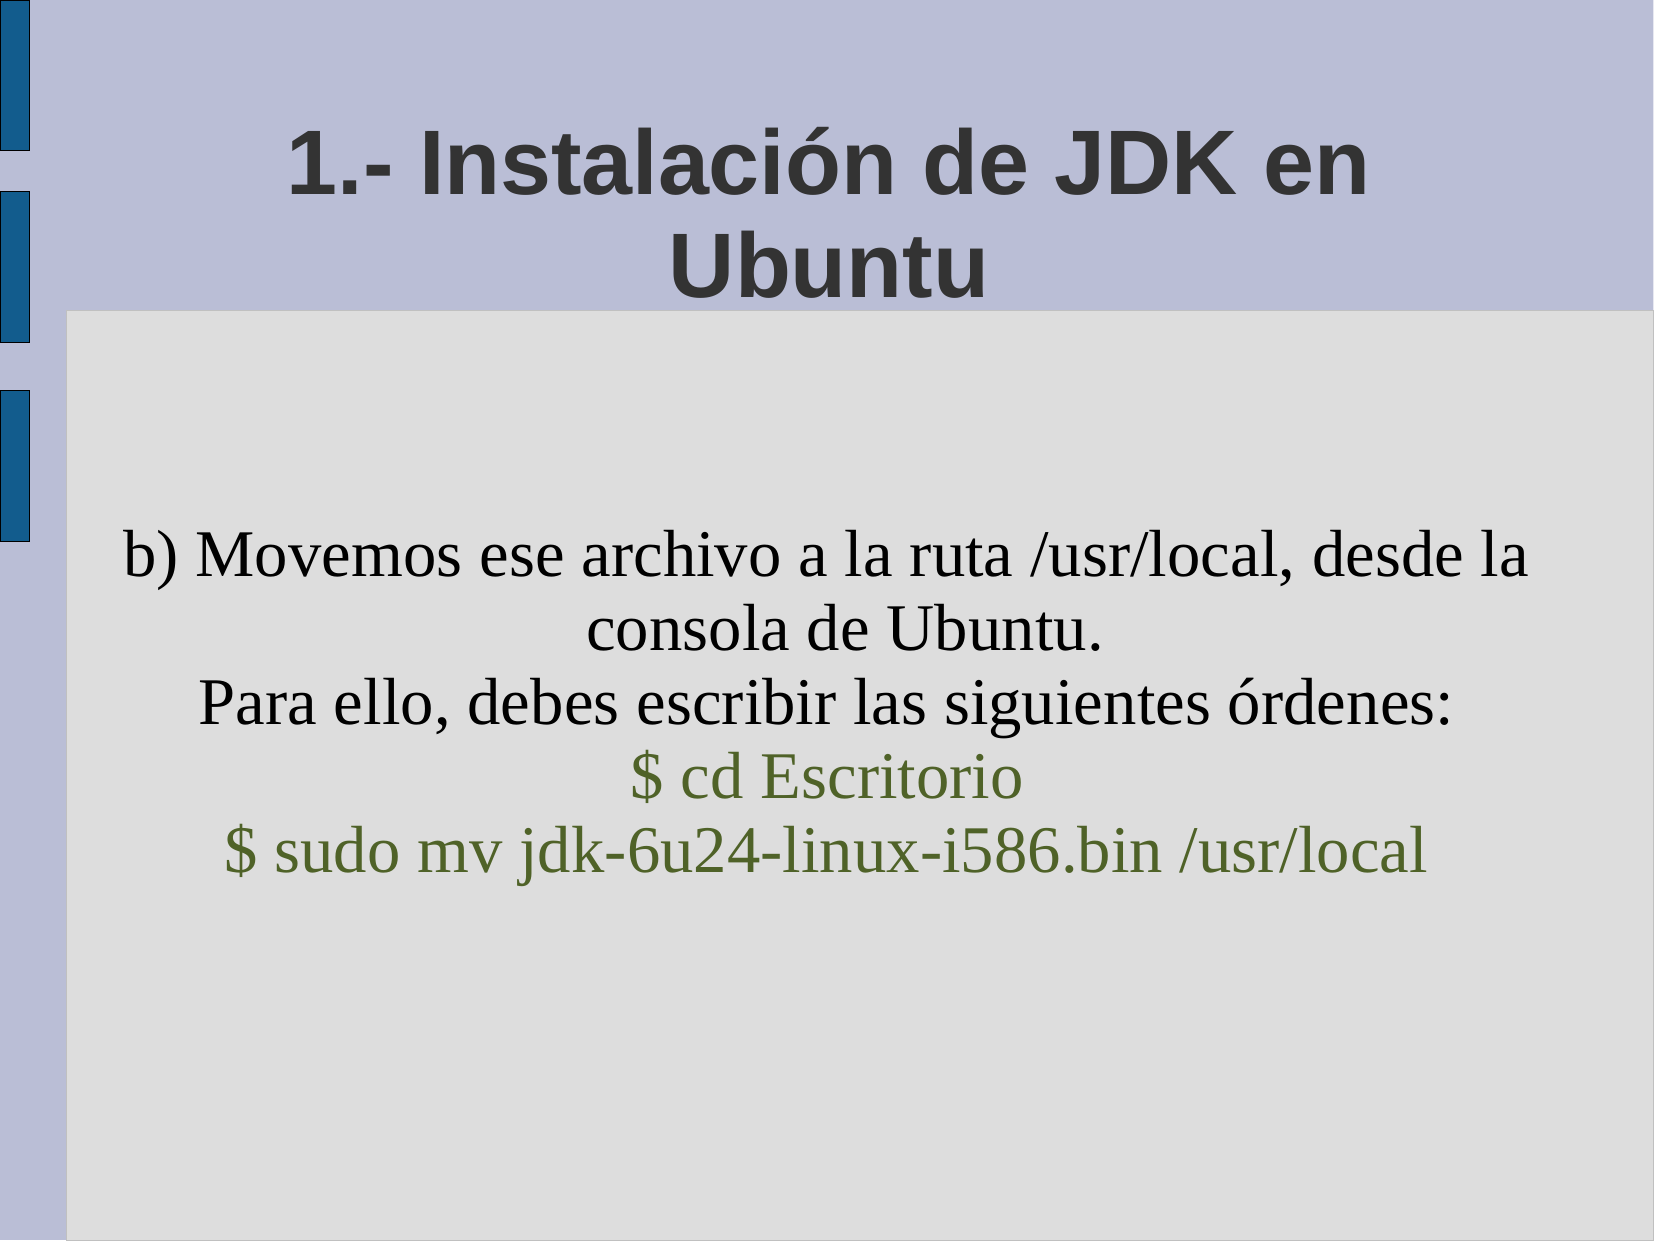

# 1.- Instalación de JDK en Ubuntu
b) Movemos ese archivo a la ruta /usr/local, desde la consola de Ubuntu.
Para ello, debes escribir las siguientes órdenes:
$ cd Escritorio
$ sudo mv jdk-6u24-linux-i586.bin /usr/local